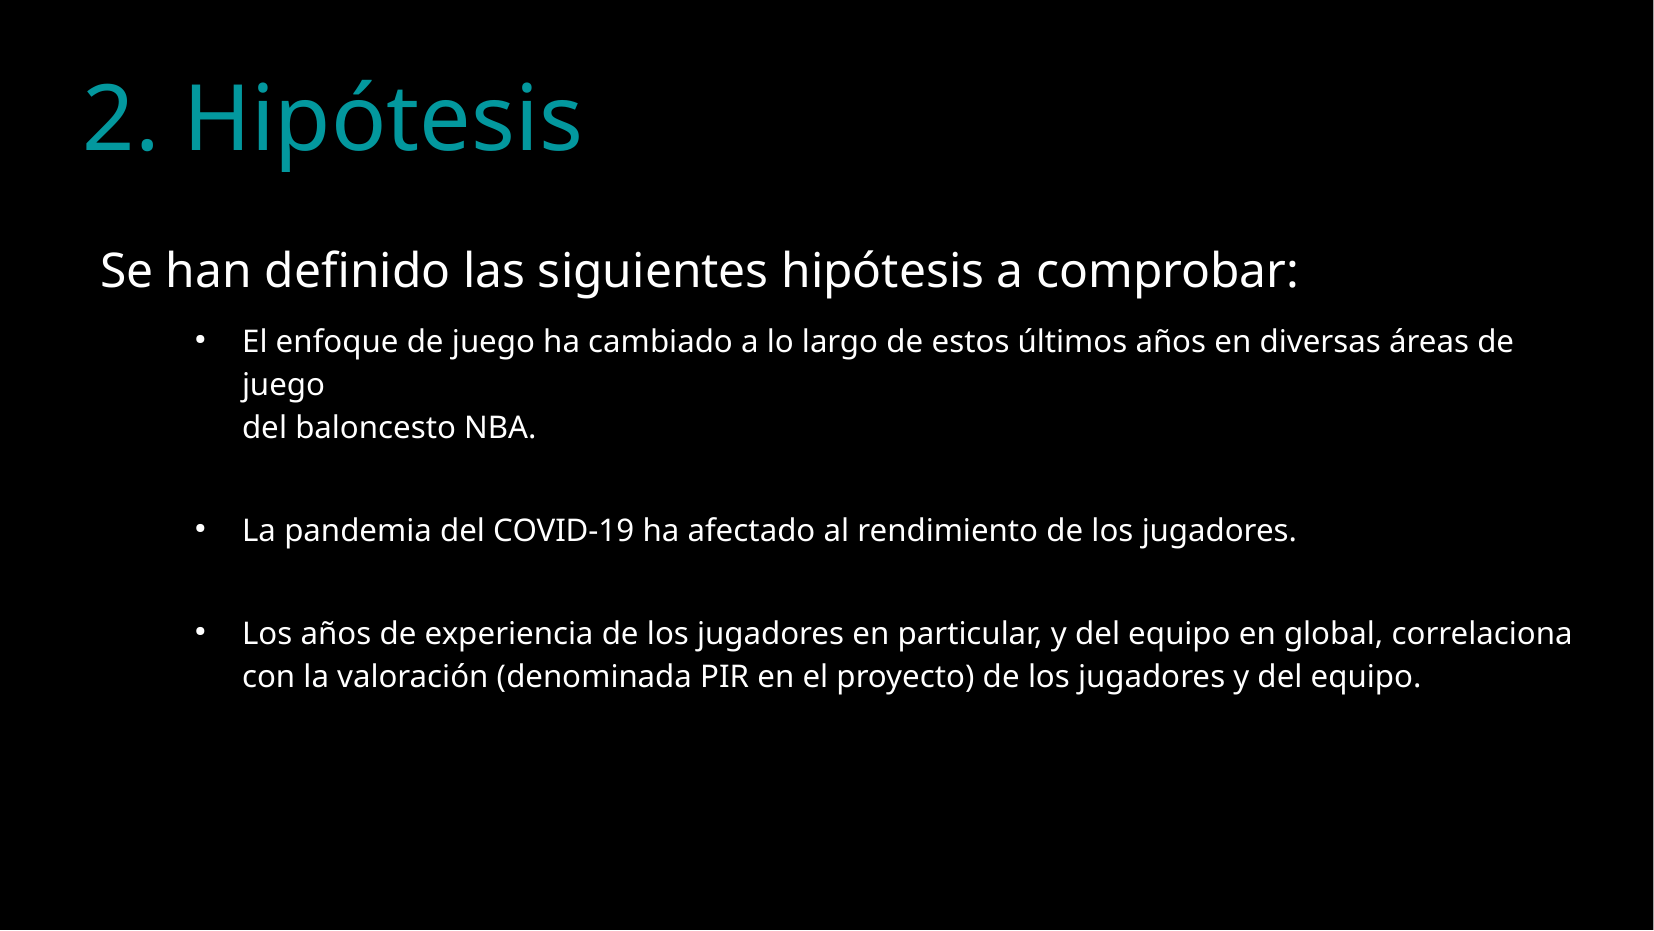

# 2. Hipótesis
Se han definido las siguientes hipótesis a comprobar:
El enfoque de juego ha cambiado a lo largo de estos últimos años en diversas áreas de juego
del baloncesto NBA.
La pandemia del COVID-19 ha afectado al rendimiento de los jugadores.
Los años de experiencia de los jugadores en particular, y del equipo en global, correlaciona con la valoración (denominada PIR en el proyecto) de los jugadores y del equipo.